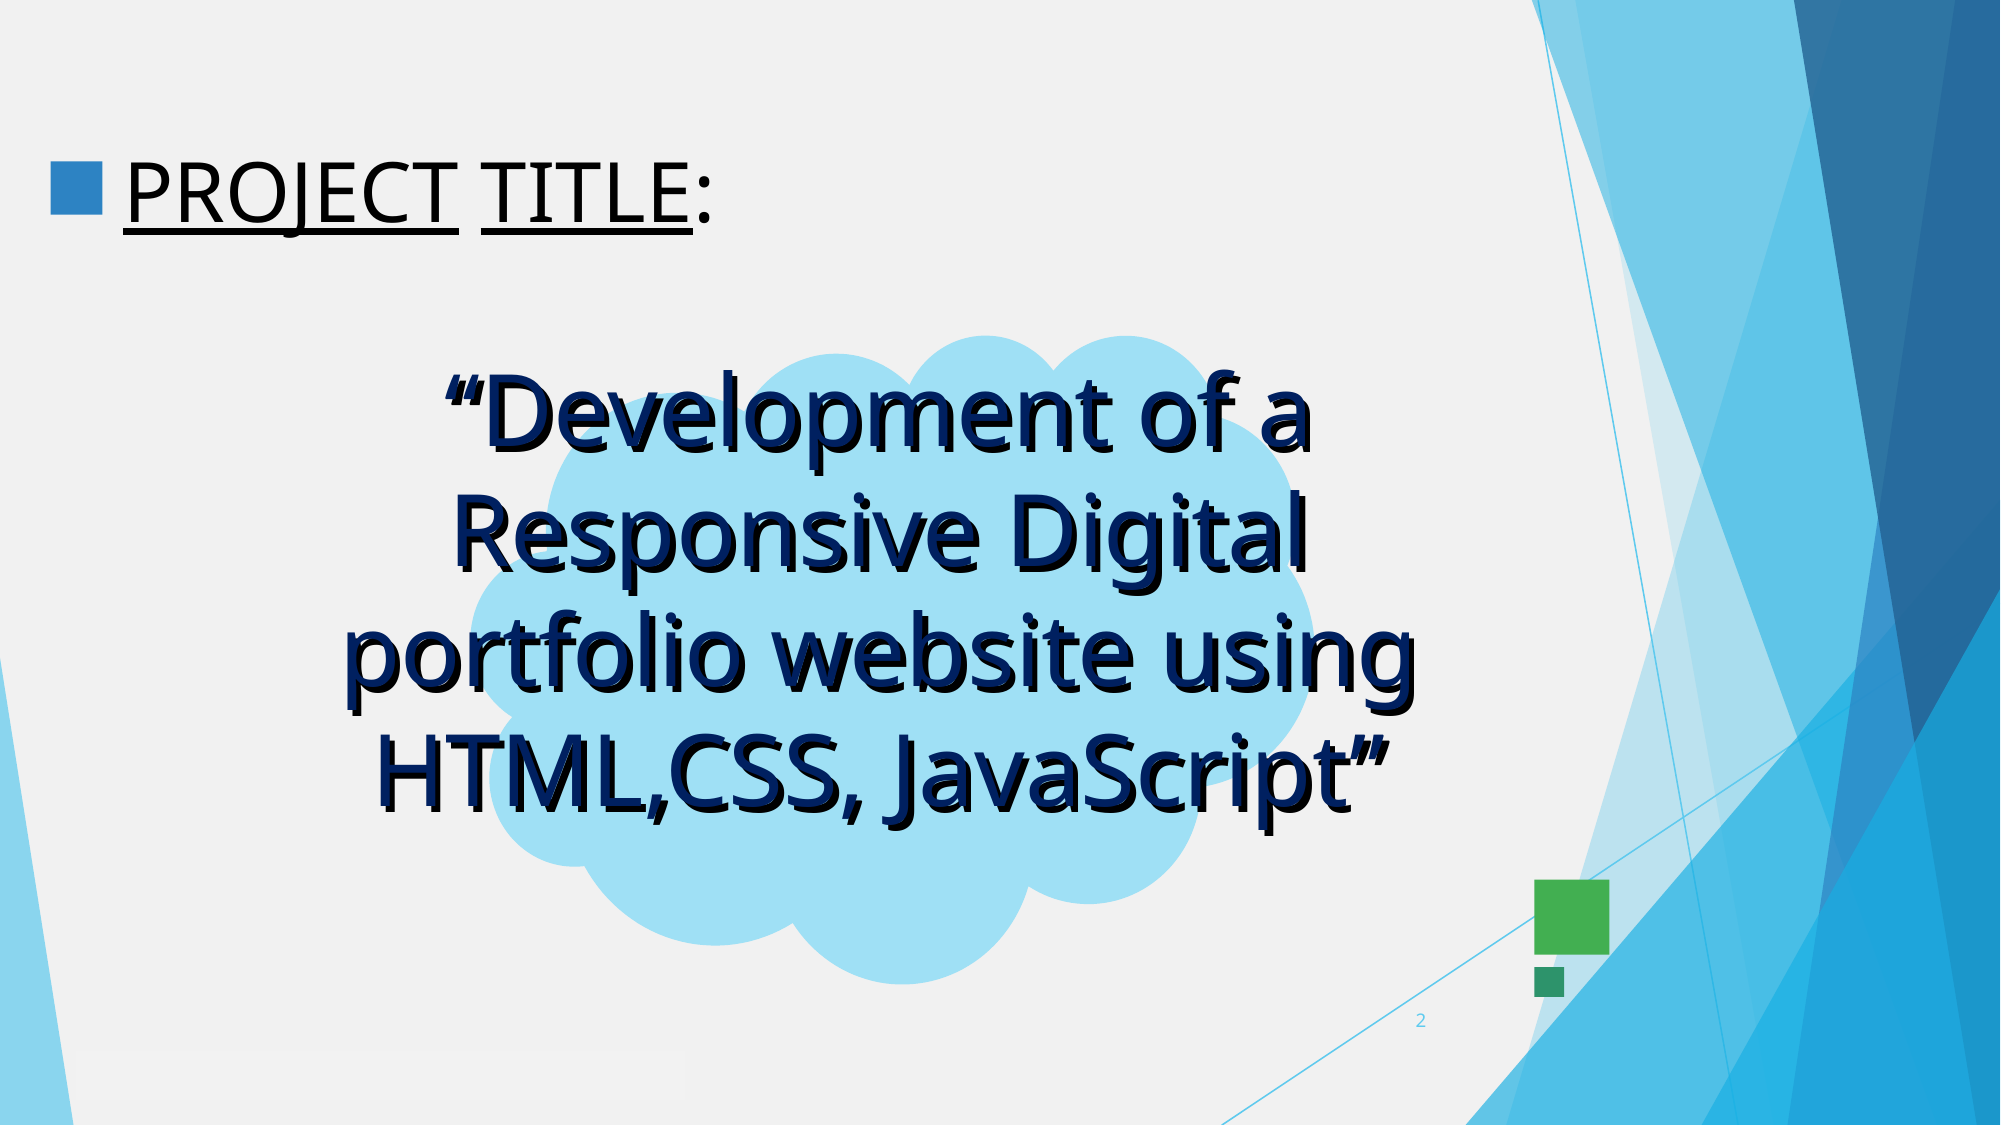

# PROJECT TITLE:
“Development of a Responsive Digital portfolio website using HTML,CSS, JavaScript”